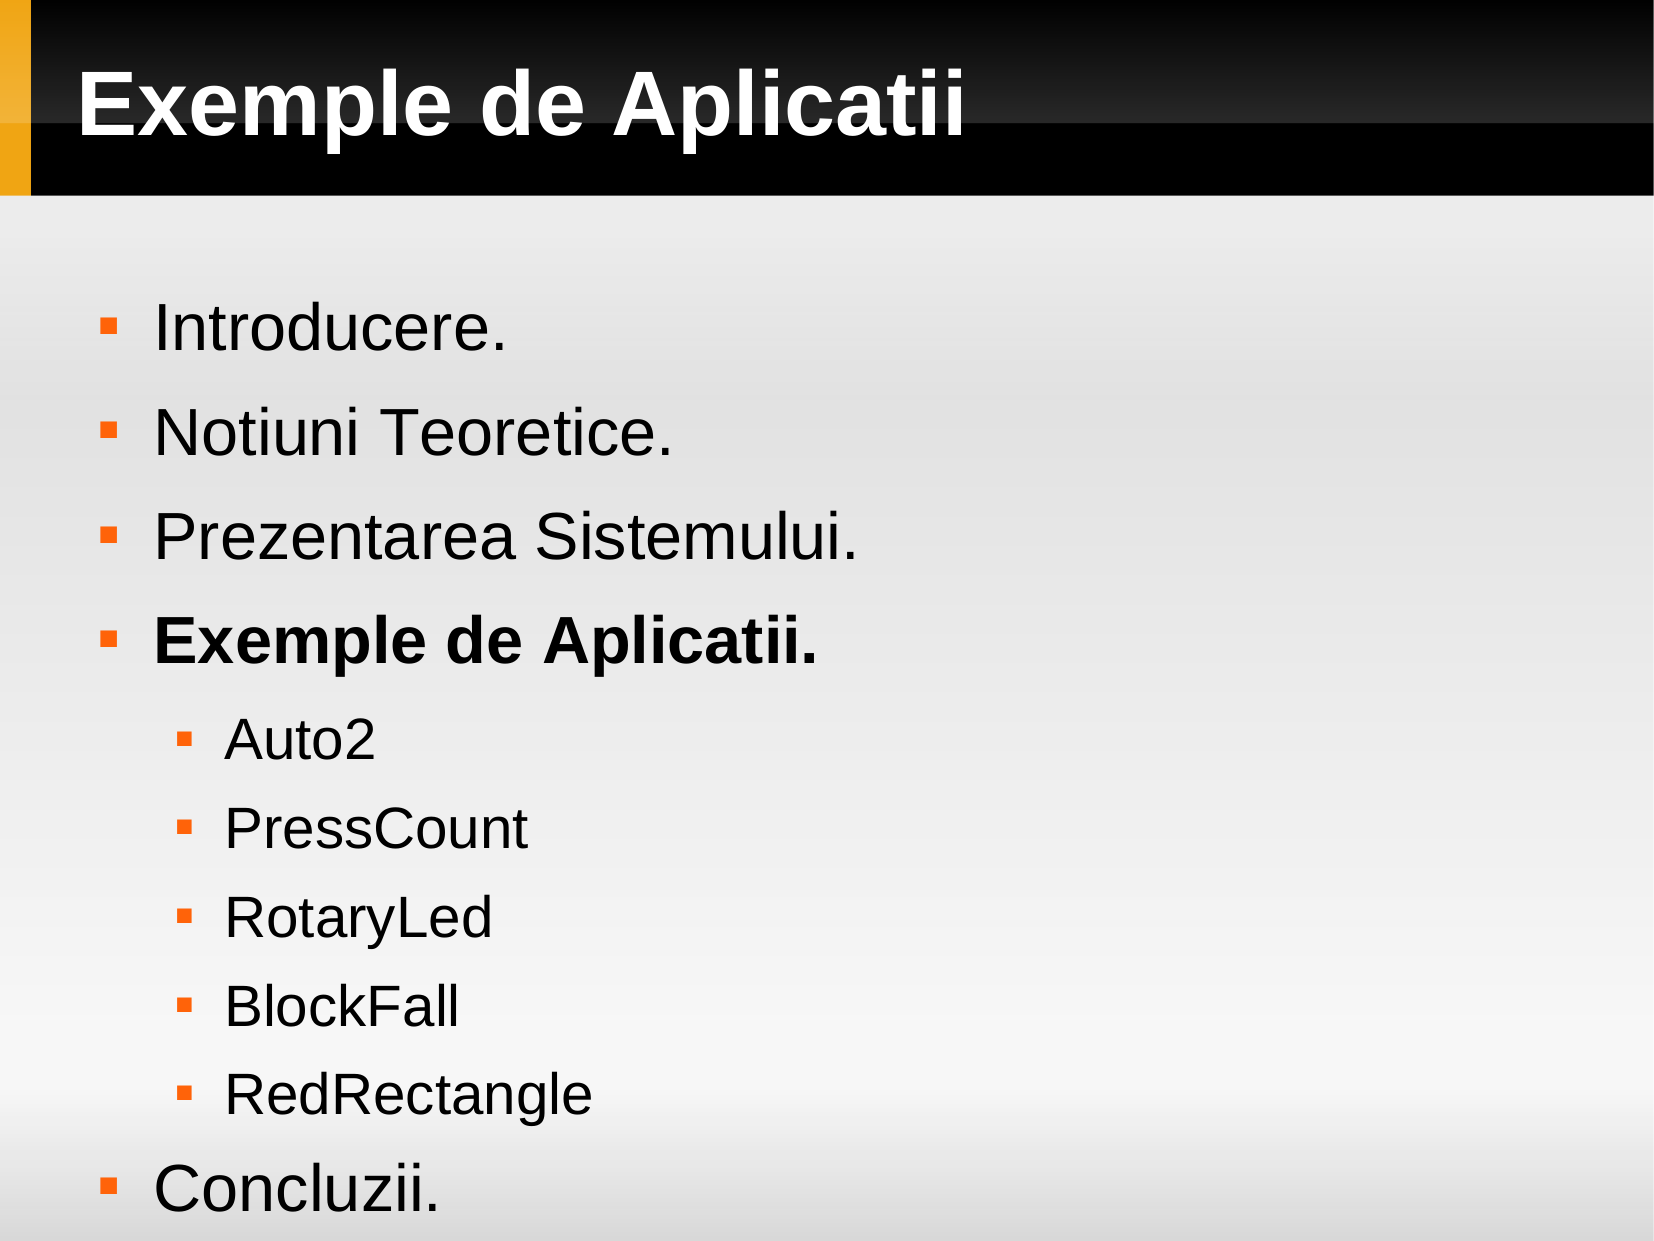

# Exemple de Aplicatii
Introducere.
Notiuni Teoretice.
Prezentarea Sistemului.
Exemple de Aplicatii.
Auto2
PressCount
RotaryLed
BlockFall
RedRectangle
Concluzii.